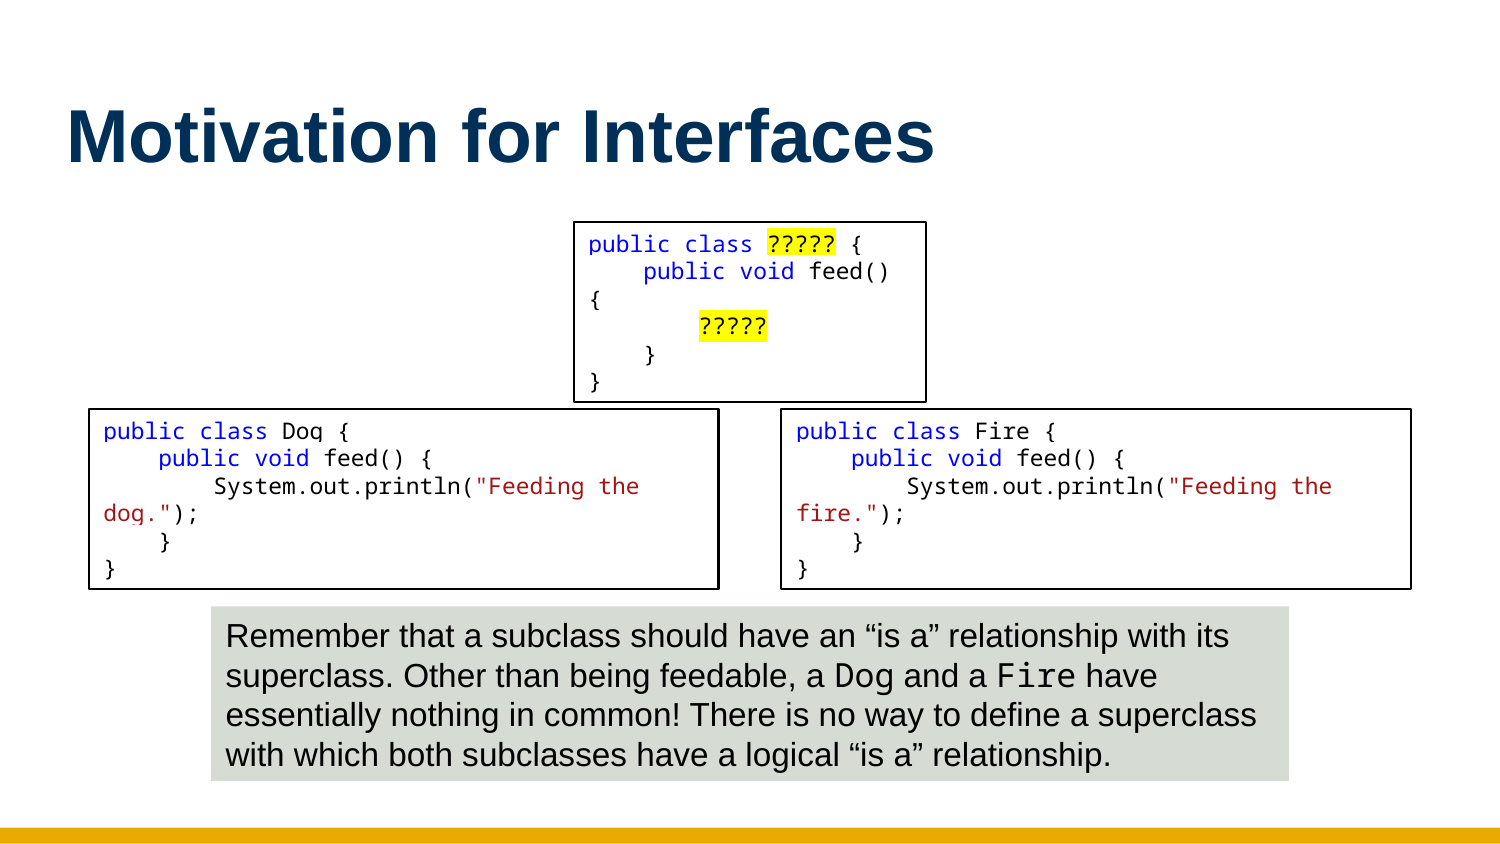

# Motivation for Interfaces
public class ????? {
    public void feed() {
 ?????
    }
}
public class Dog {
    public void feed() {
        System.out.println("Feeding the dog.");
    }
}
public class Fire {
    public void feed() {
        System.out.println("Feeding the fire.");
    }
}
Remember that a subclass should have an “is a” relationship with its superclass. Other than being feedable, a Dog and a Fire have essentially nothing in common! There is no way to define a superclass with which both subclasses have a logical “is a” relationship.